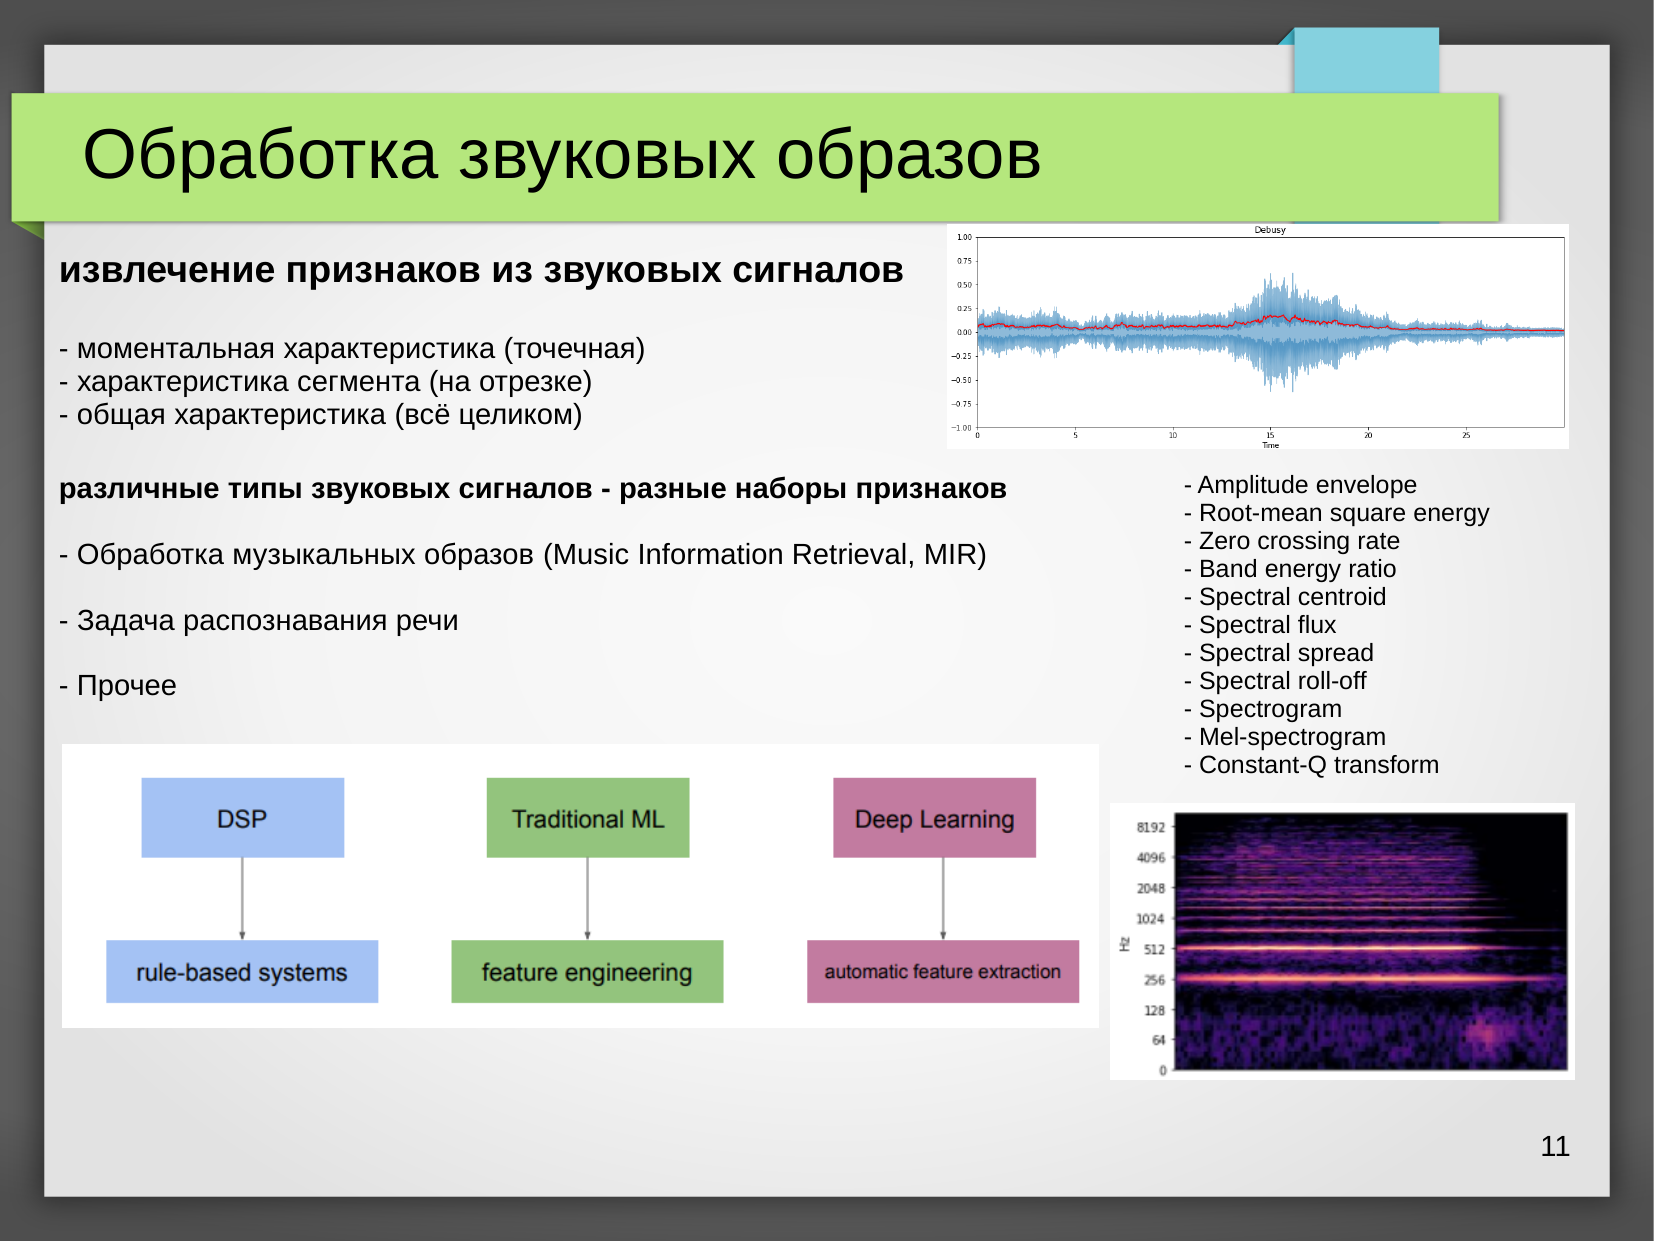

# Обработка звуковых образов
извлечение признаков из звуковых сигналов
- моментальная характеристика (точечная)
- характеристика сегмента (на отрезке)
- общая характеристика (всё целиком)
различные типы звуковых сигналов - разные наборы признаков
- Обработка музыкальных образов (Music Information Retrieval, MIR)
- Задача распознавания речи
- Прочее
- Amplitude envelope
- Root-mean square energy
- Zero crossing rate
- Band energy ratio
- Spectral centroid
- Spectral flux
- Spectral spread
- Spectral roll-off
- Spectrogram
- Mel-spectrogram
- Constant-Q transform
11